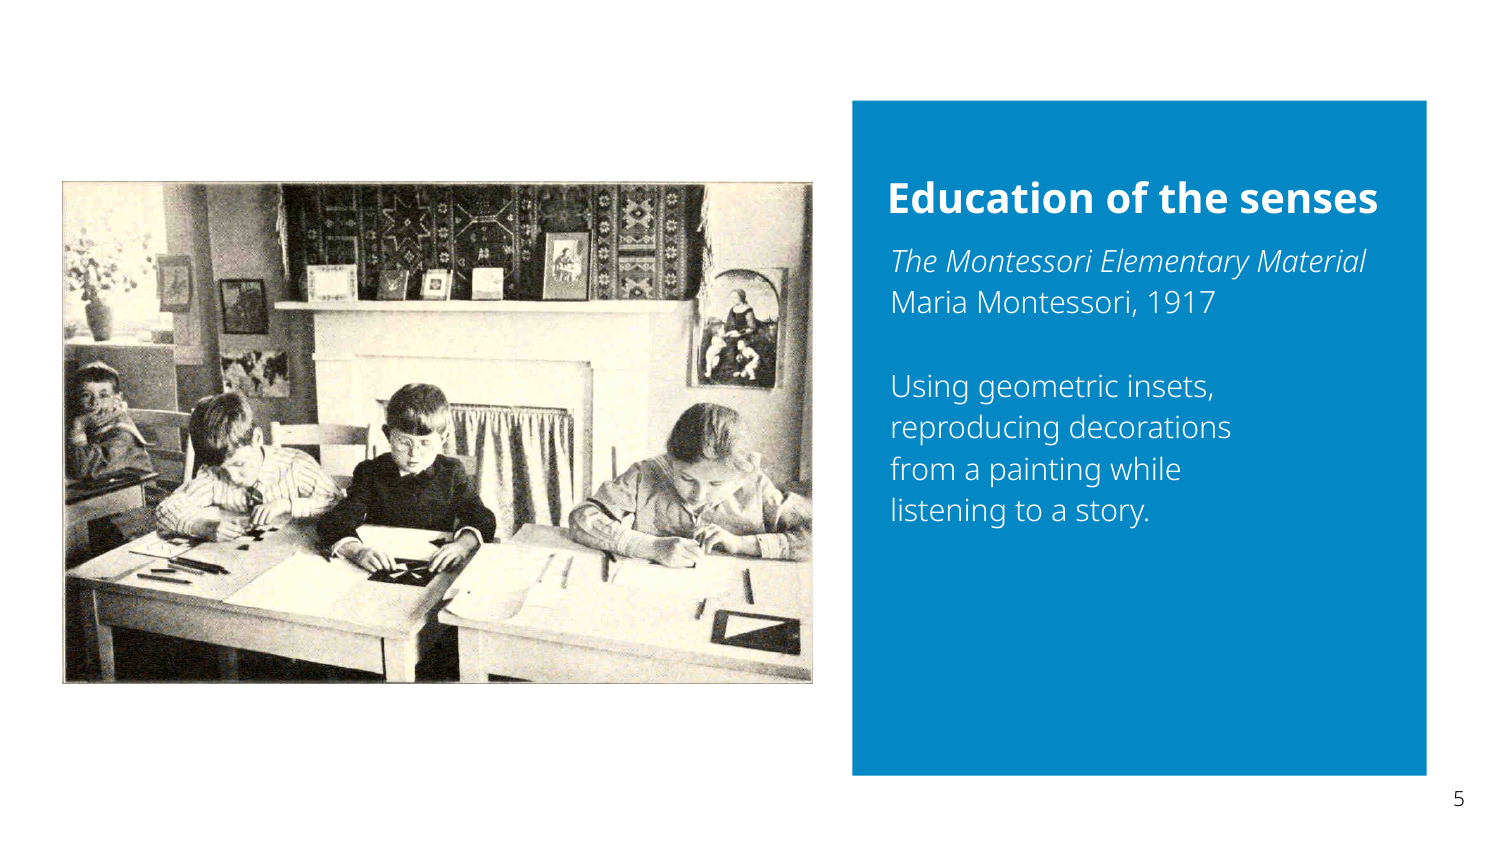

Education of the senses
# The Montessori Elementary Material Maria Montessori, 1917 Using geometric insets, reproducing decorations from a painting while listening to a story.